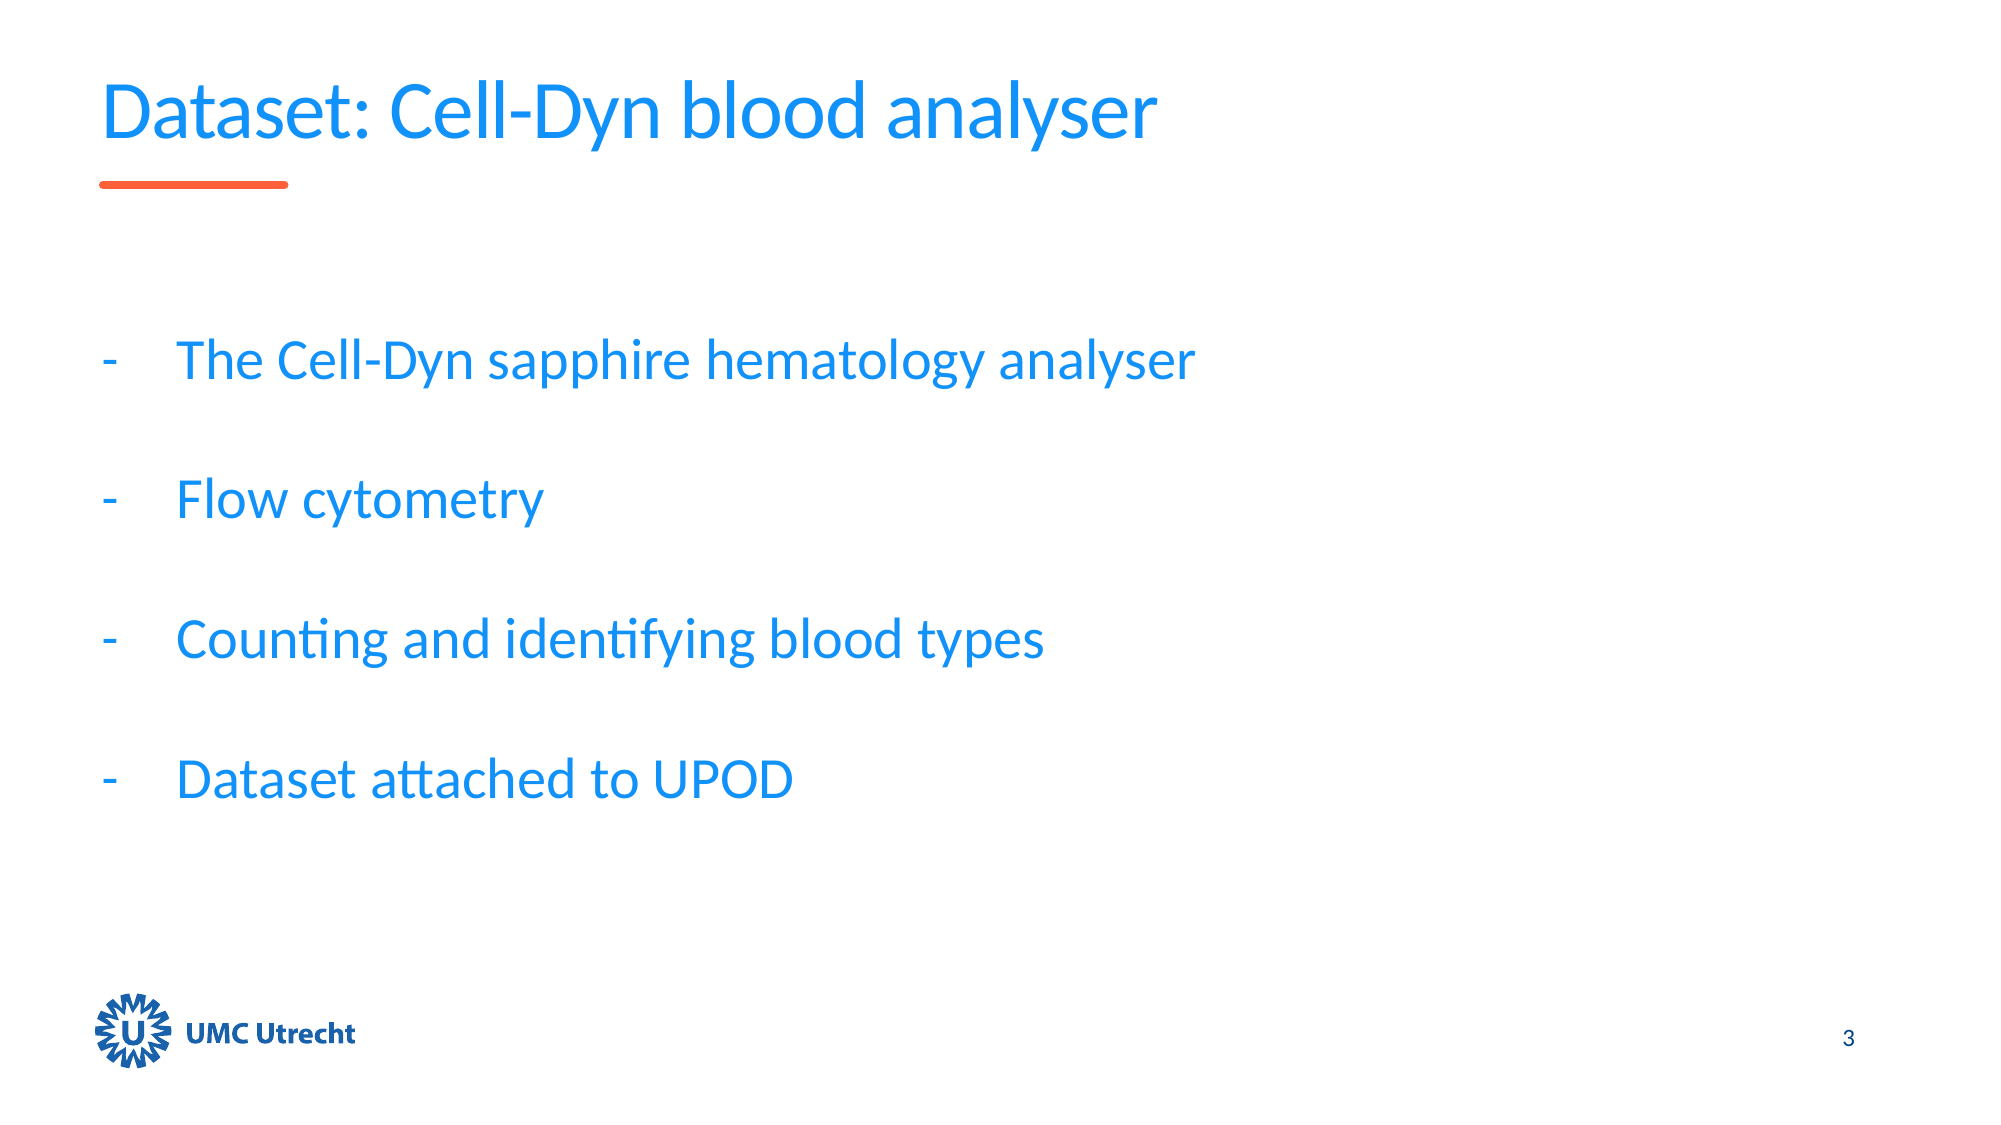

# Dataset: Cell-Dyn blood analyser
The Cell-Dyn sapphire hematology analyser
Flow cytometry
Counting and identifying blood types
Dataset attached to UPOD